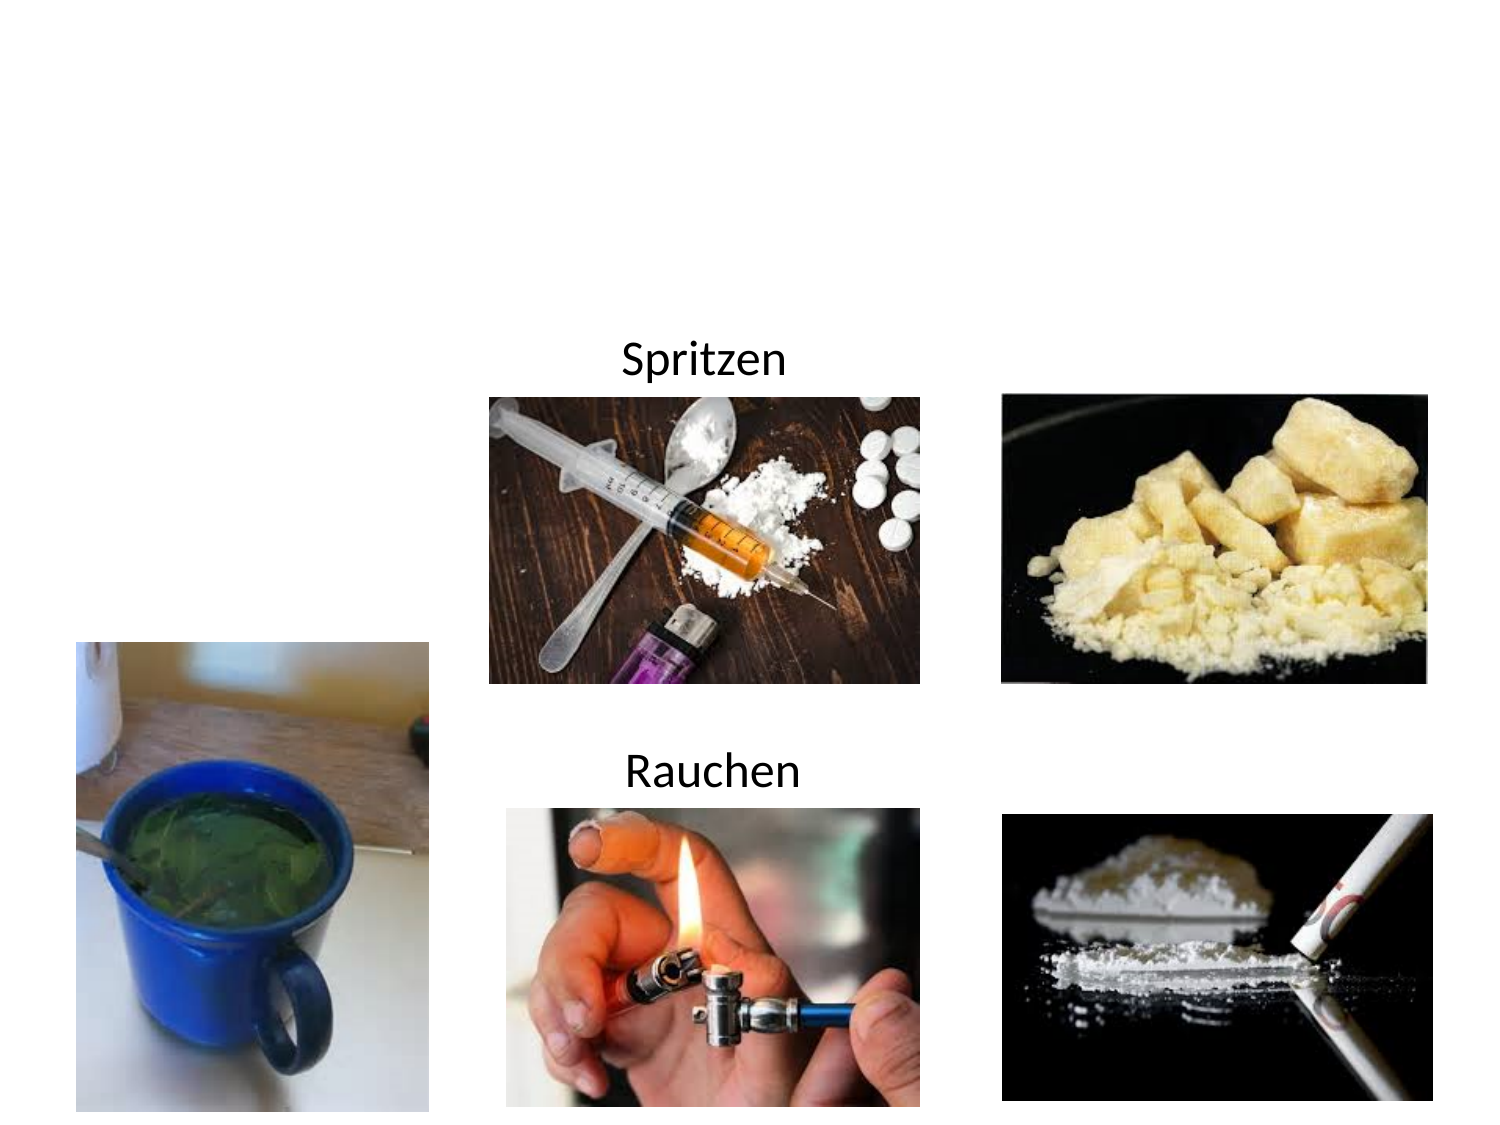

# Konsumformen
Zerkleinern und schniefen
Mann kann es:
Spritzen
Trinken
Rauchen
Schniefen